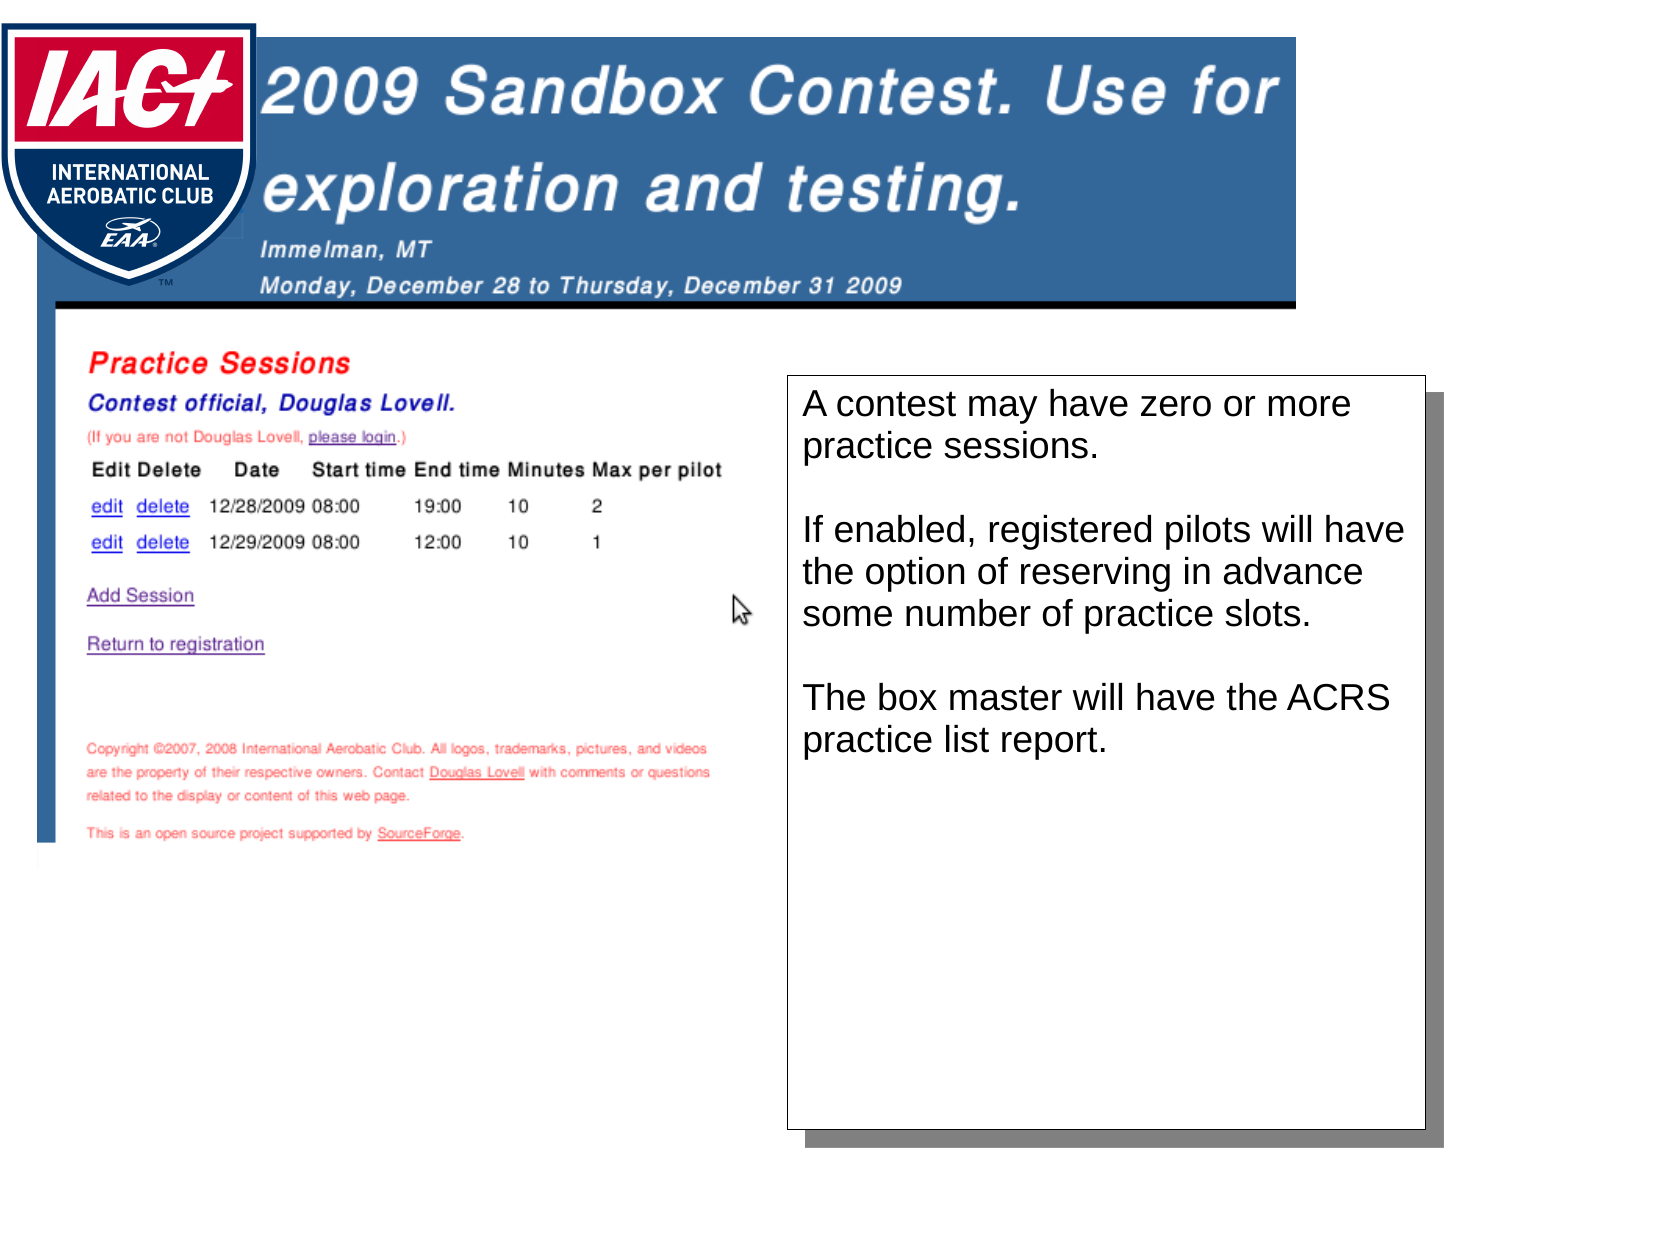

A contest may have zero or more practice sessions.
If enabled, registered pilots will have the option of reserving in advance some number of practice slots.
The box master will have the ACRS practice list report.